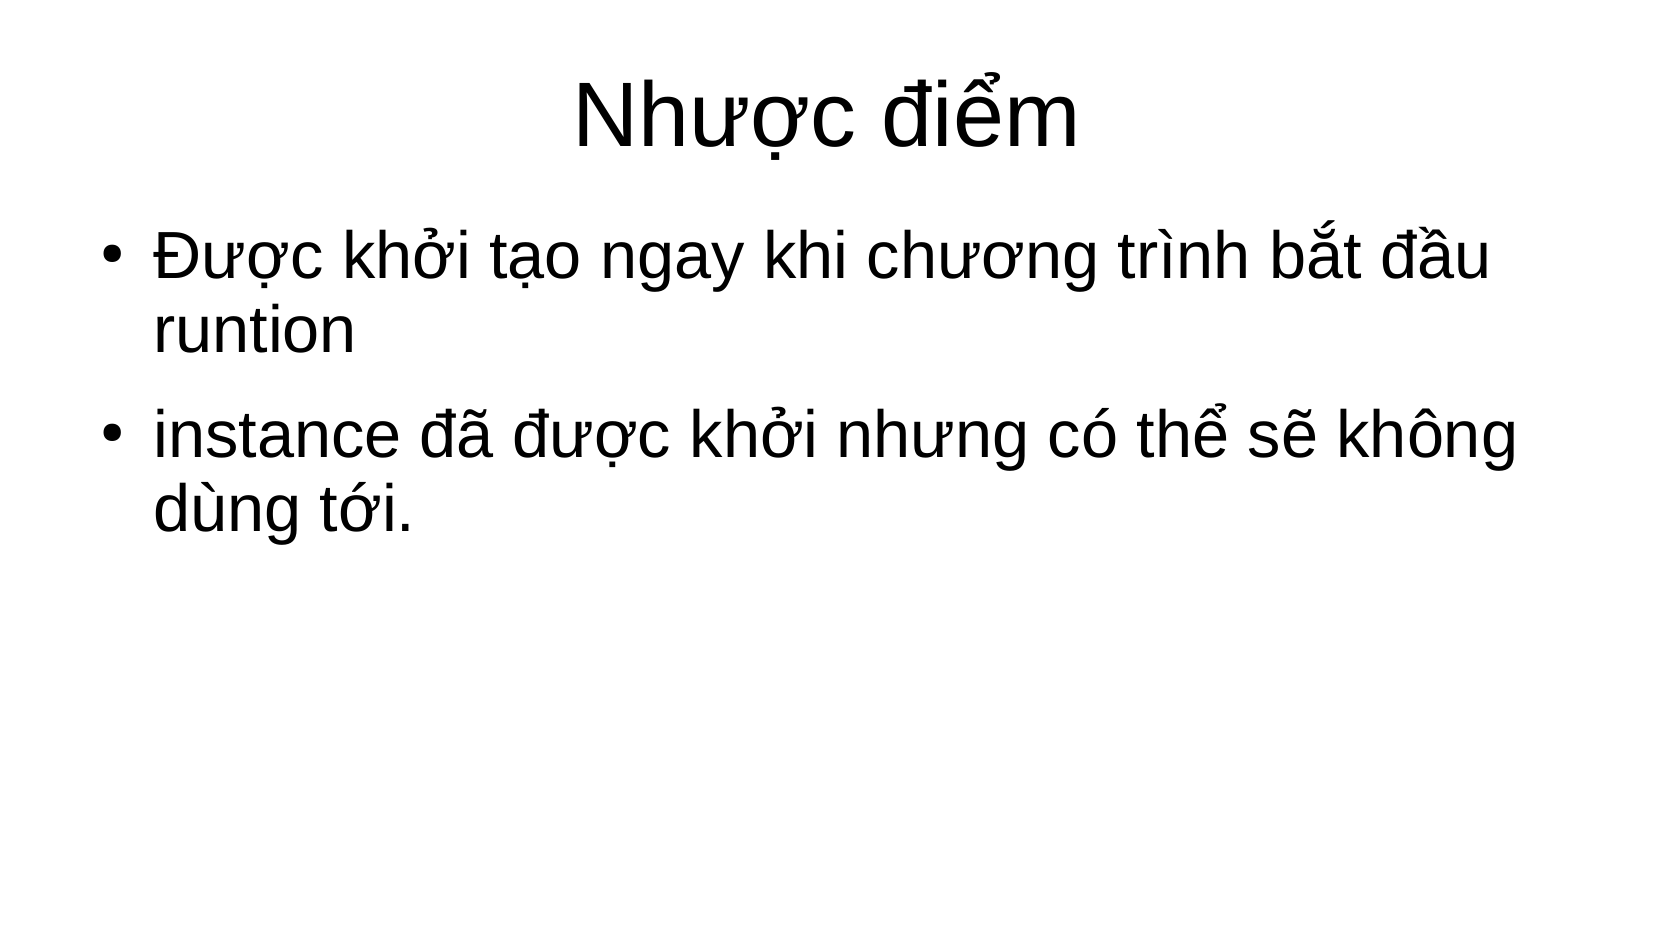

# Nhược điểm
Được khởi tạo ngay khi chương trình bắt đầu runtion
instance đã được khởi nhưng có thể sẽ không dùng tới.